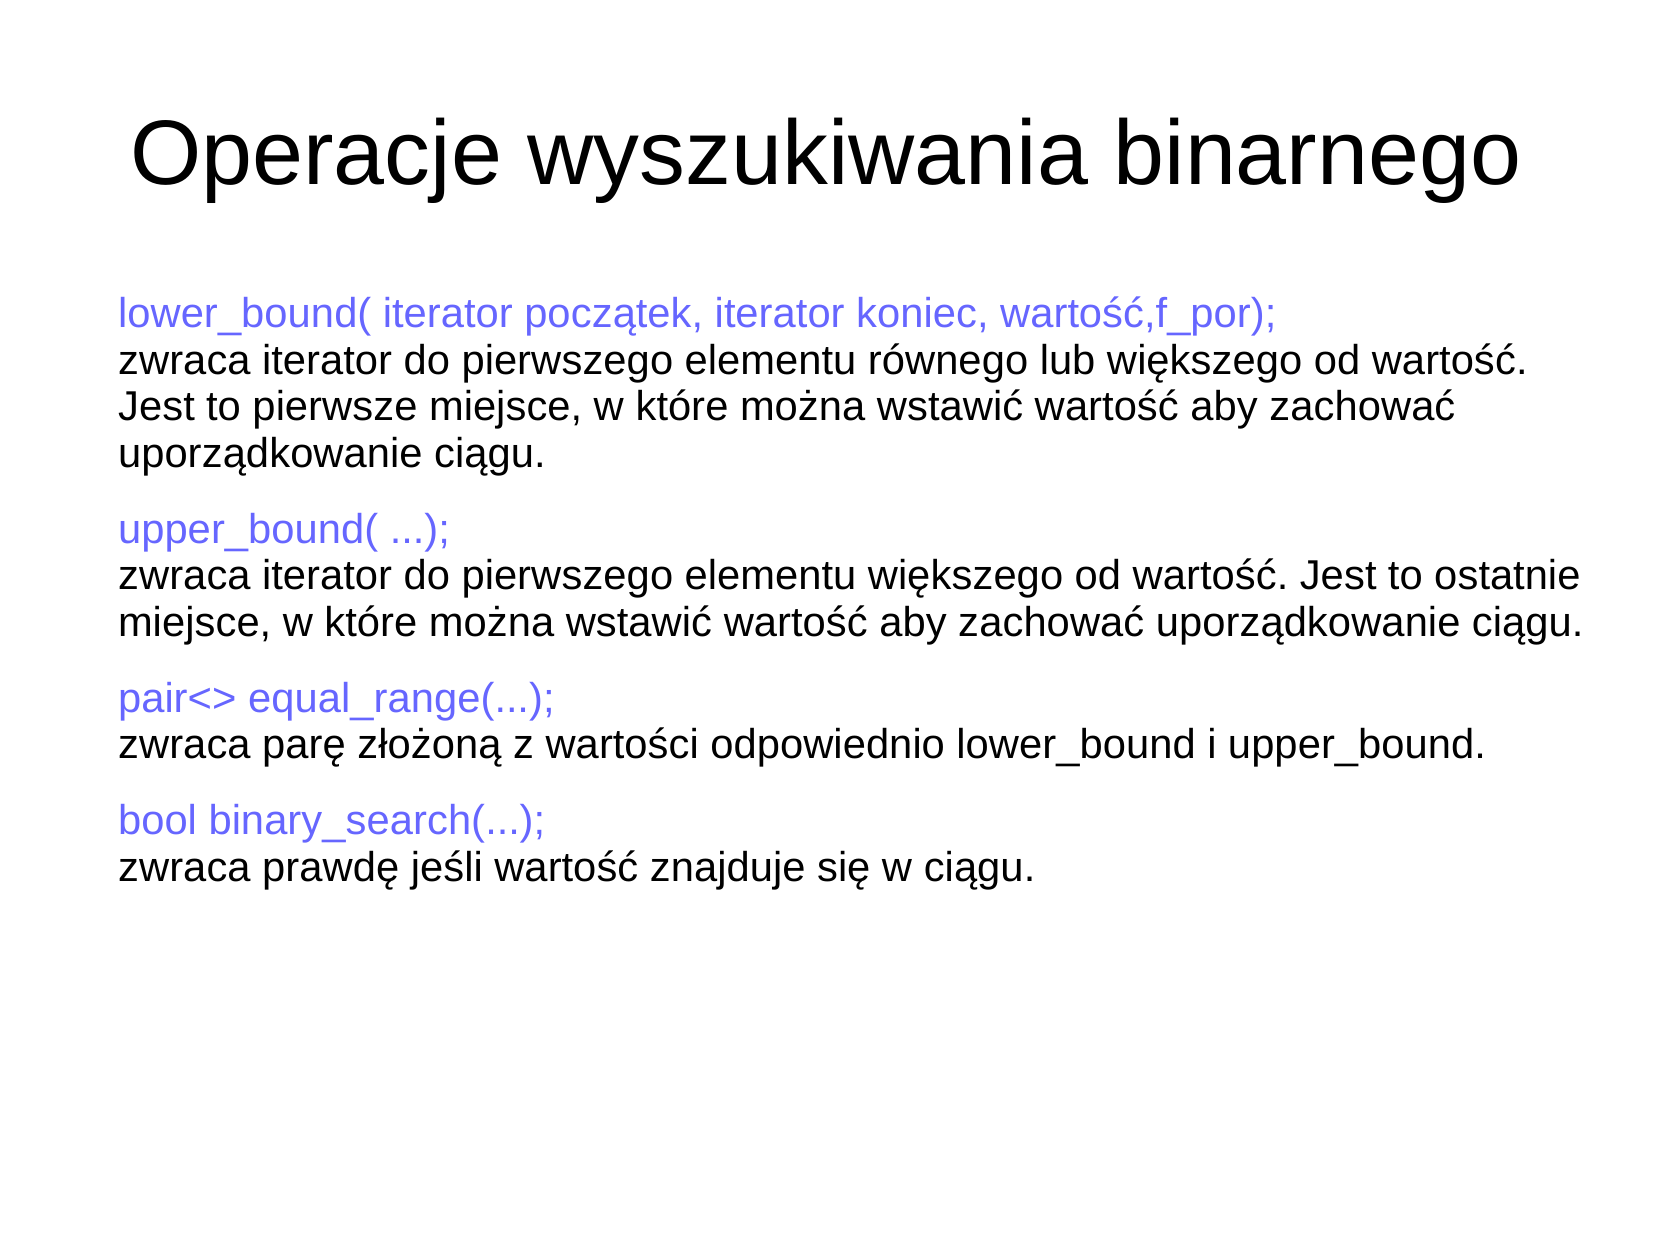

# Operacje wyszukiwania binarnego
lower_bound( iterator początek, iterator koniec, wartość,f_por); 				zwraca iterator do pierwszego elementu równego lub większego od wartość. Jest to pierwsze miejsce, w które można wstawić wartość aby zachować uporządkowanie ciągu.
upper_bound( ...);			 											 zwraca iterator do pierwszego elementu większego od wartość. Jest to ostatnie miejsce, w które można wstawić wartość aby zachować uporządkowanie ciągu.
pair<> equal_range(...);		 												zwraca parę złożoną z wartości odpowiednio lower_bound i upper_bound.
bool binary_search(...);														zwraca prawdę jeśli wartość znajduje się w ciągu.